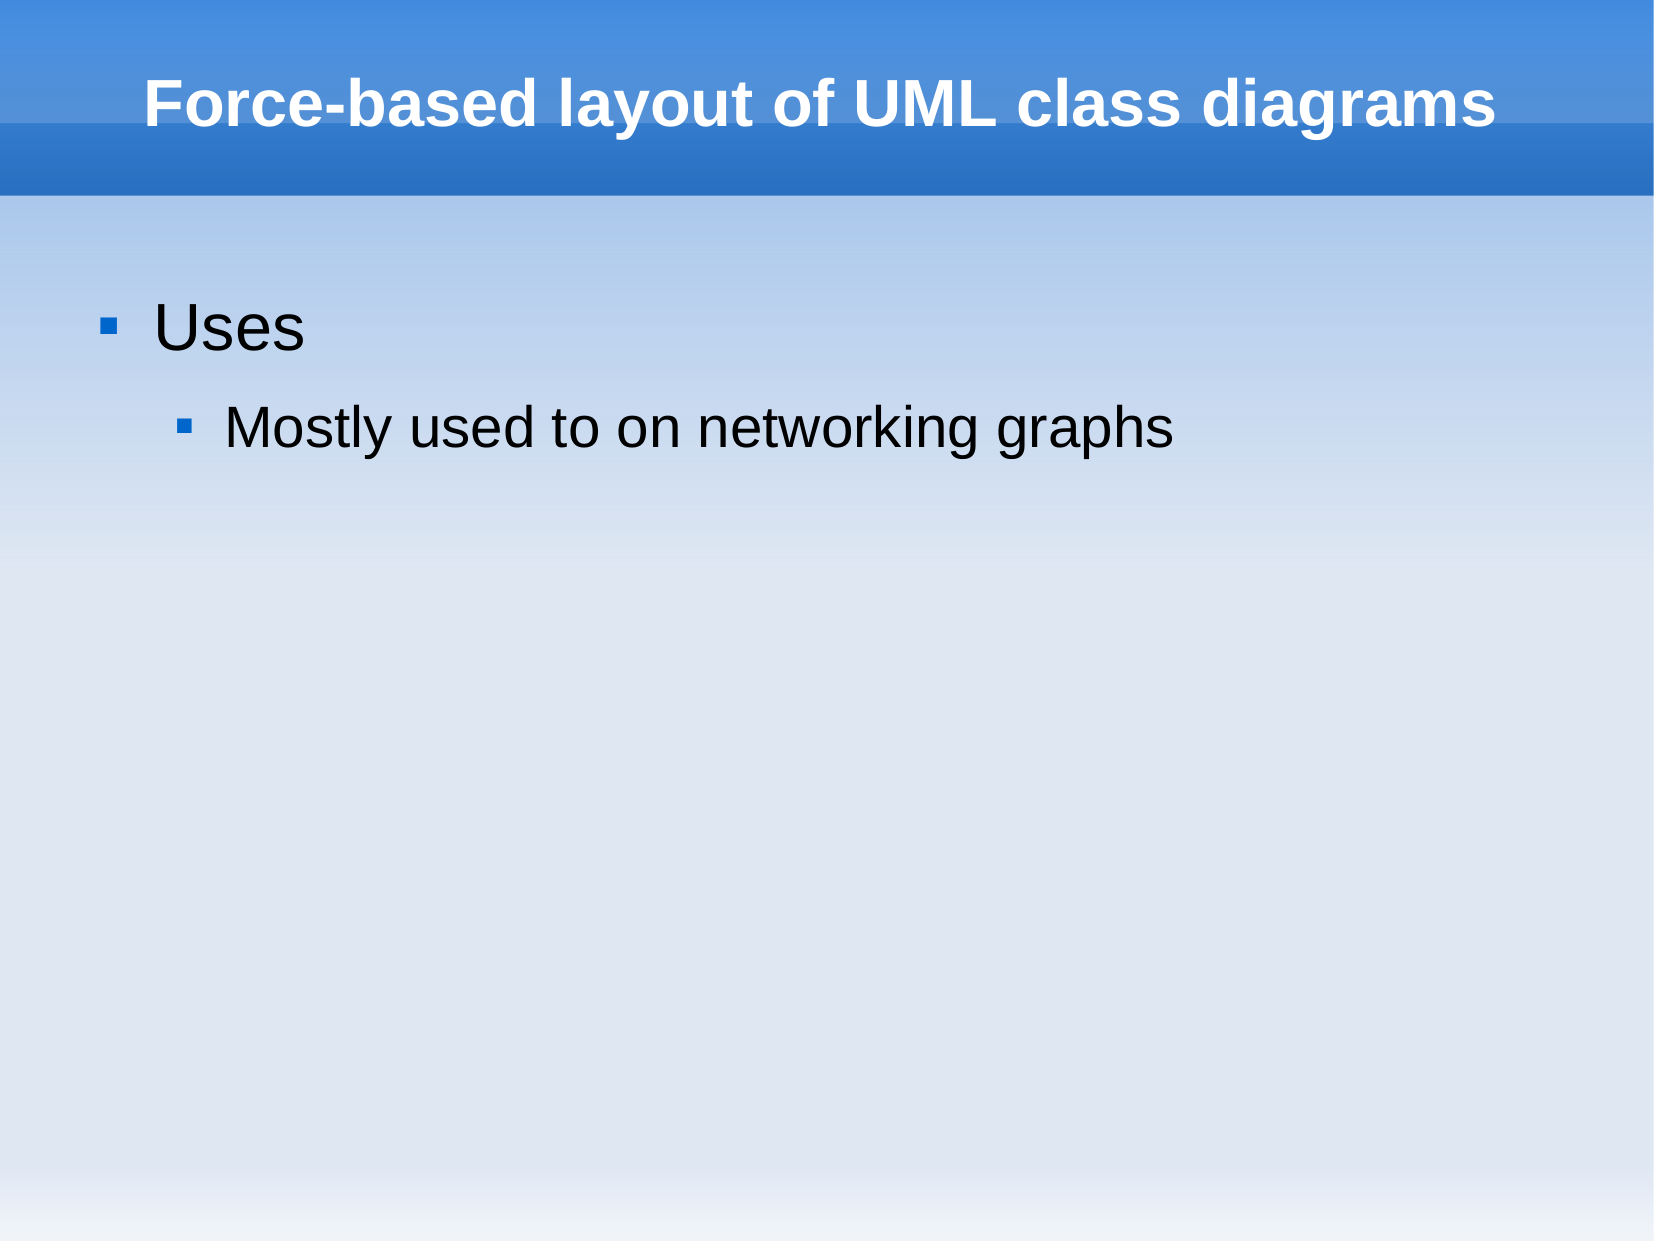

# Force-based layout of UML class diagrams
Uses
Mostly used to on networking graphs